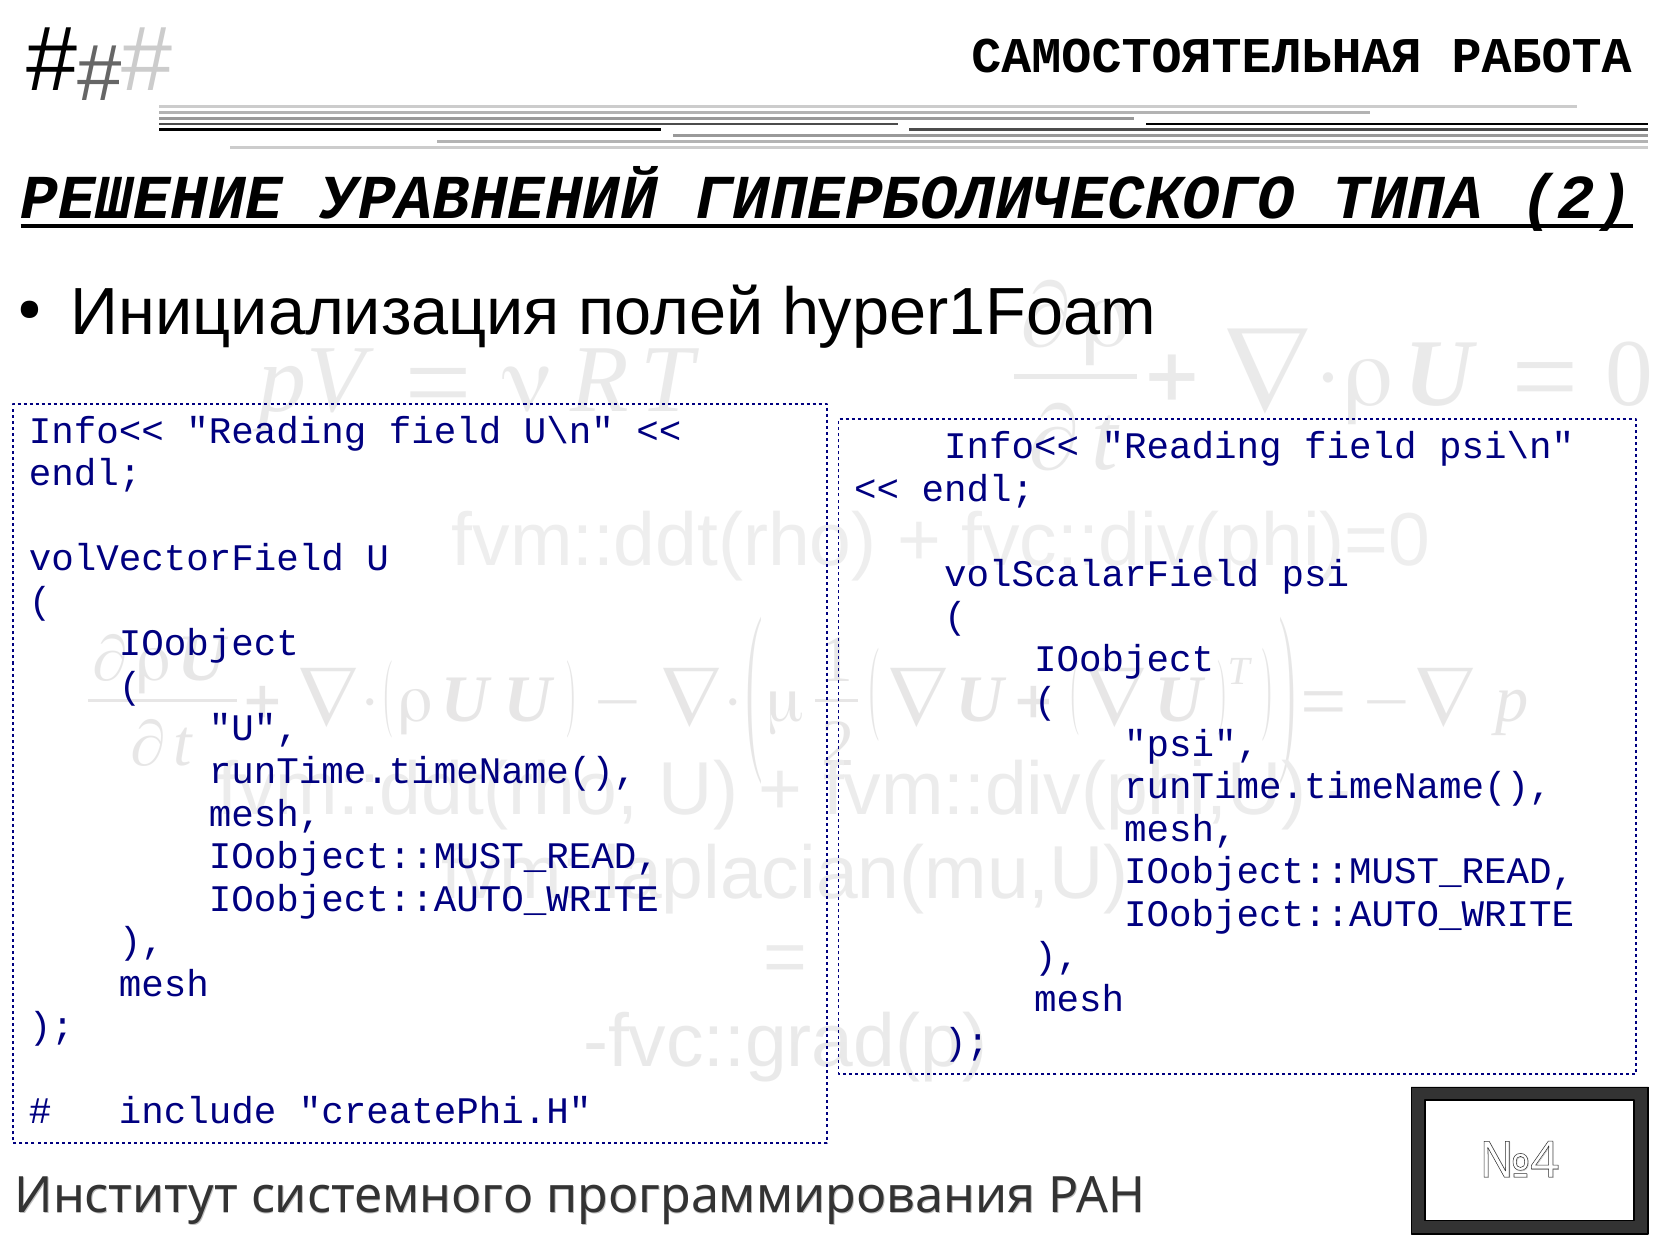

# РЕШЕНИЕ УРАВНЕНИЙ ГИПЕРБОЛИЧЕСКОГО ТИПА (2)
Инициализация полей hyper1Foam
Info<< "Reading field U\n" << endl;
volVectorField U
(
 IOobject
 (
 "U",
 runTime.timeName(),
 mesh,
 IOobject::MUST_READ,
 IOobject::AUTO_WRITE
 ),
 mesh
);
# include "createPhi.H"
 Info<< "Reading field psi\n" << endl;
 volScalarField psi
 (
 IOobject
 (
 "psi",
 runTime.timeName(),
 mesh,
 IOobject::MUST_READ,
 IOobject::AUTO_WRITE
 ),
 mesh
 );